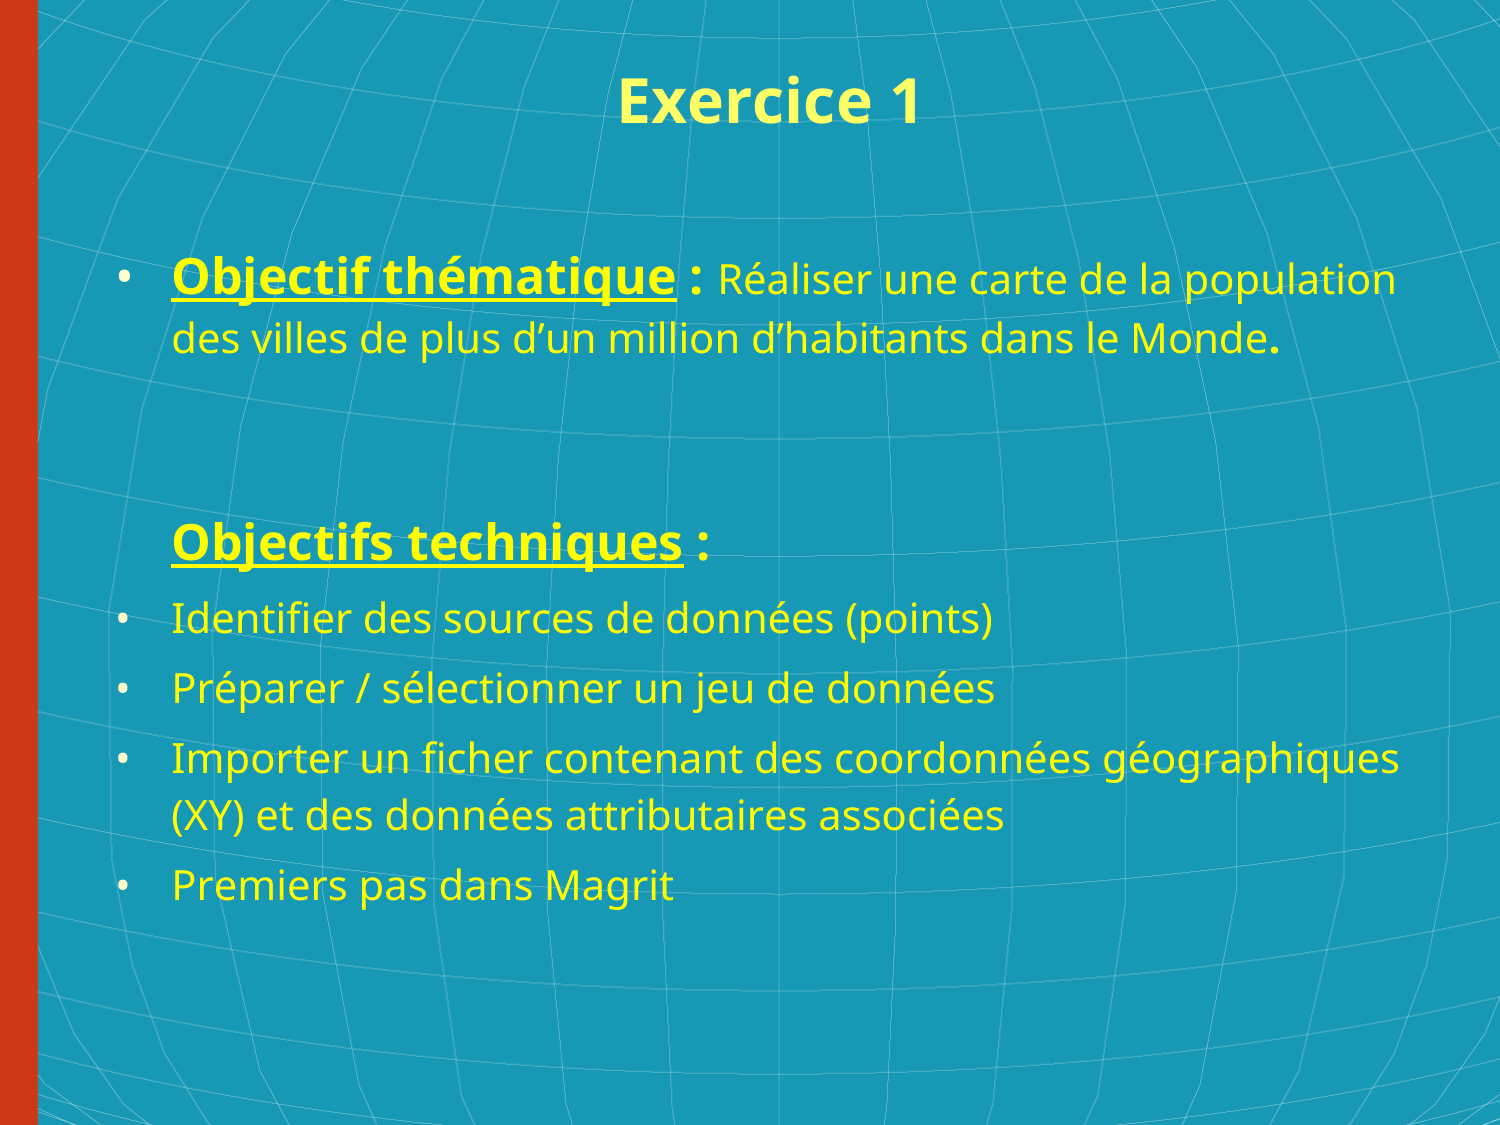

# Exercice 1
Objectif thématique : Réaliser une carte de la population des villes de plus d’un million d’habitants dans le Monde.
Objectifs techniques :
Identifier des sources de données (points)
Préparer / sélectionner un jeu de données
Importer un ficher contenant des coordonnées géographiques (XY) et des données attributaires associées
Premiers pas dans Magrit